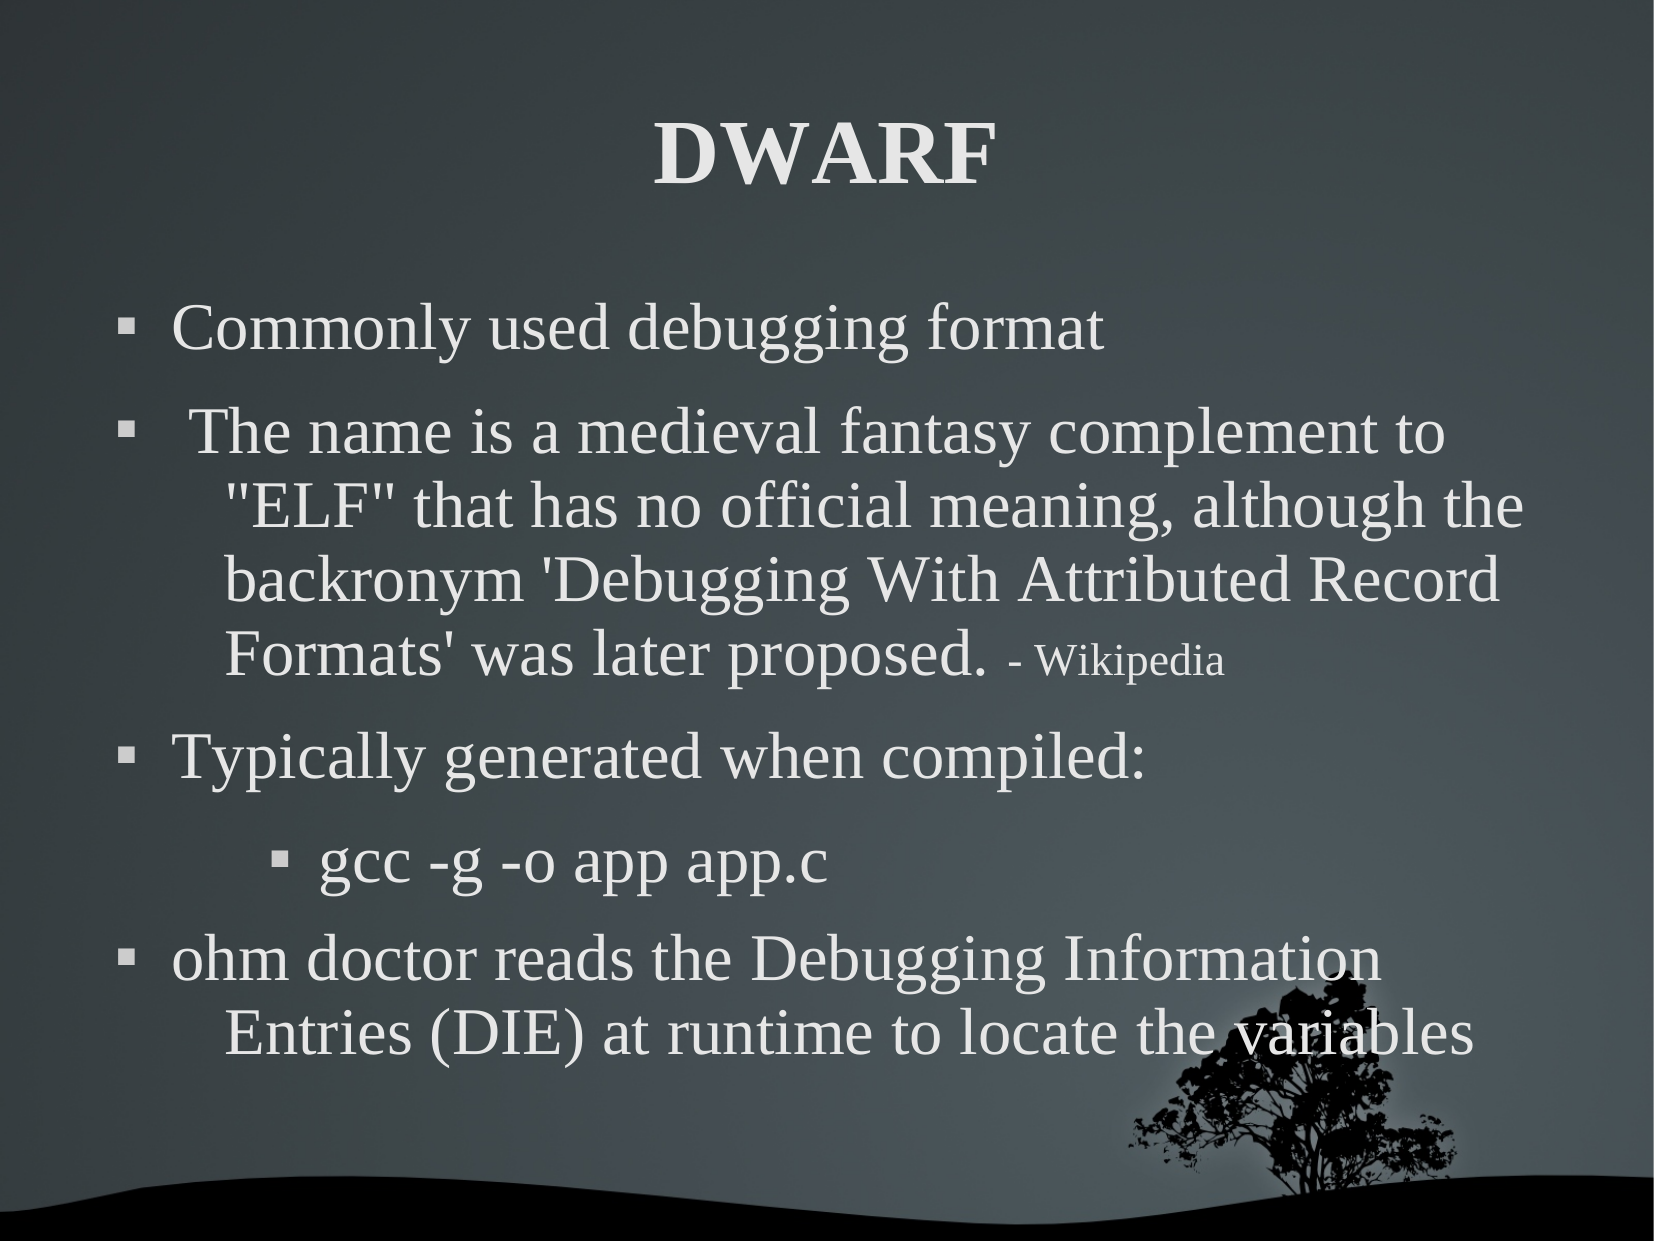

# DWARF
Commonly used debugging format
 The name is a medieval fantasy complement to "ELF" that has no official meaning, although the backronym 'Debugging With Attributed Record Formats' was later proposed. - Wikipedia
Typically generated when compiled:
gcc -g -o app app.c
ohm doctor reads the Debugging Information Entries (DIE) at runtime to locate the variables